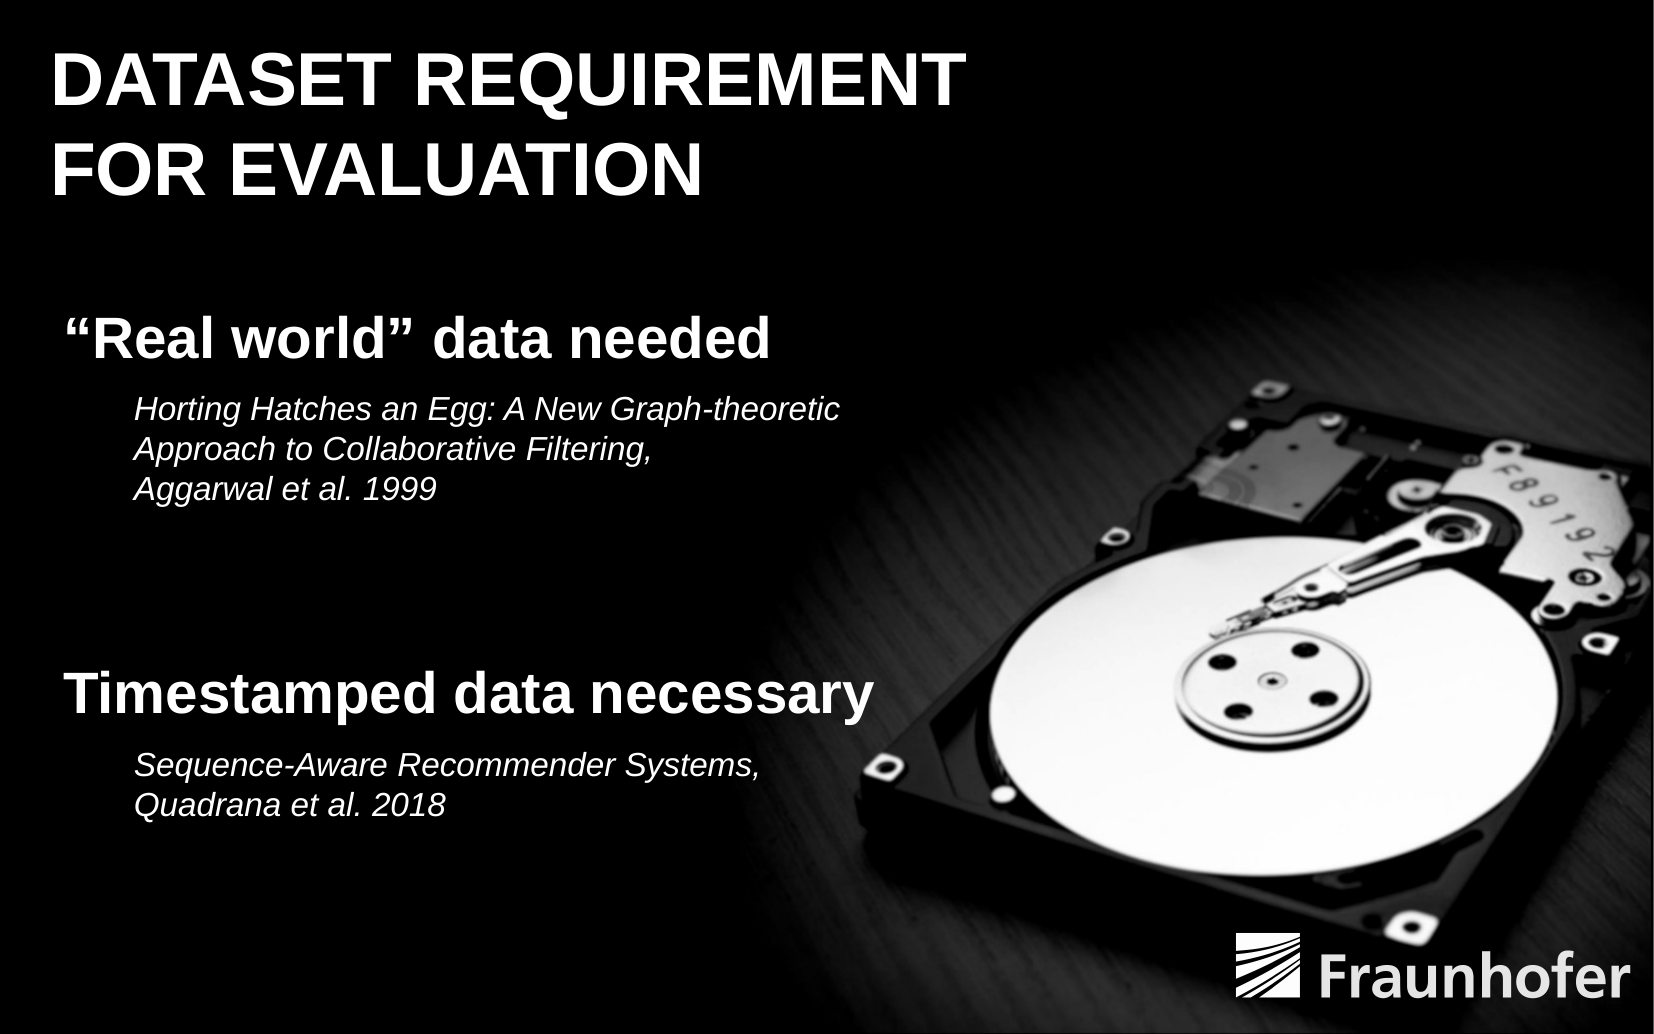

# DATASET requirement for EVALUATION
“Real world” data needed
Horting Hatches an Egg: A New Graph-theoretic Approach to Collaborative Filtering,
Aggarwal et al. 1999
Timestamped data necessary
Sequence-Aware Recommender Systems, Quadrana et al. 2018